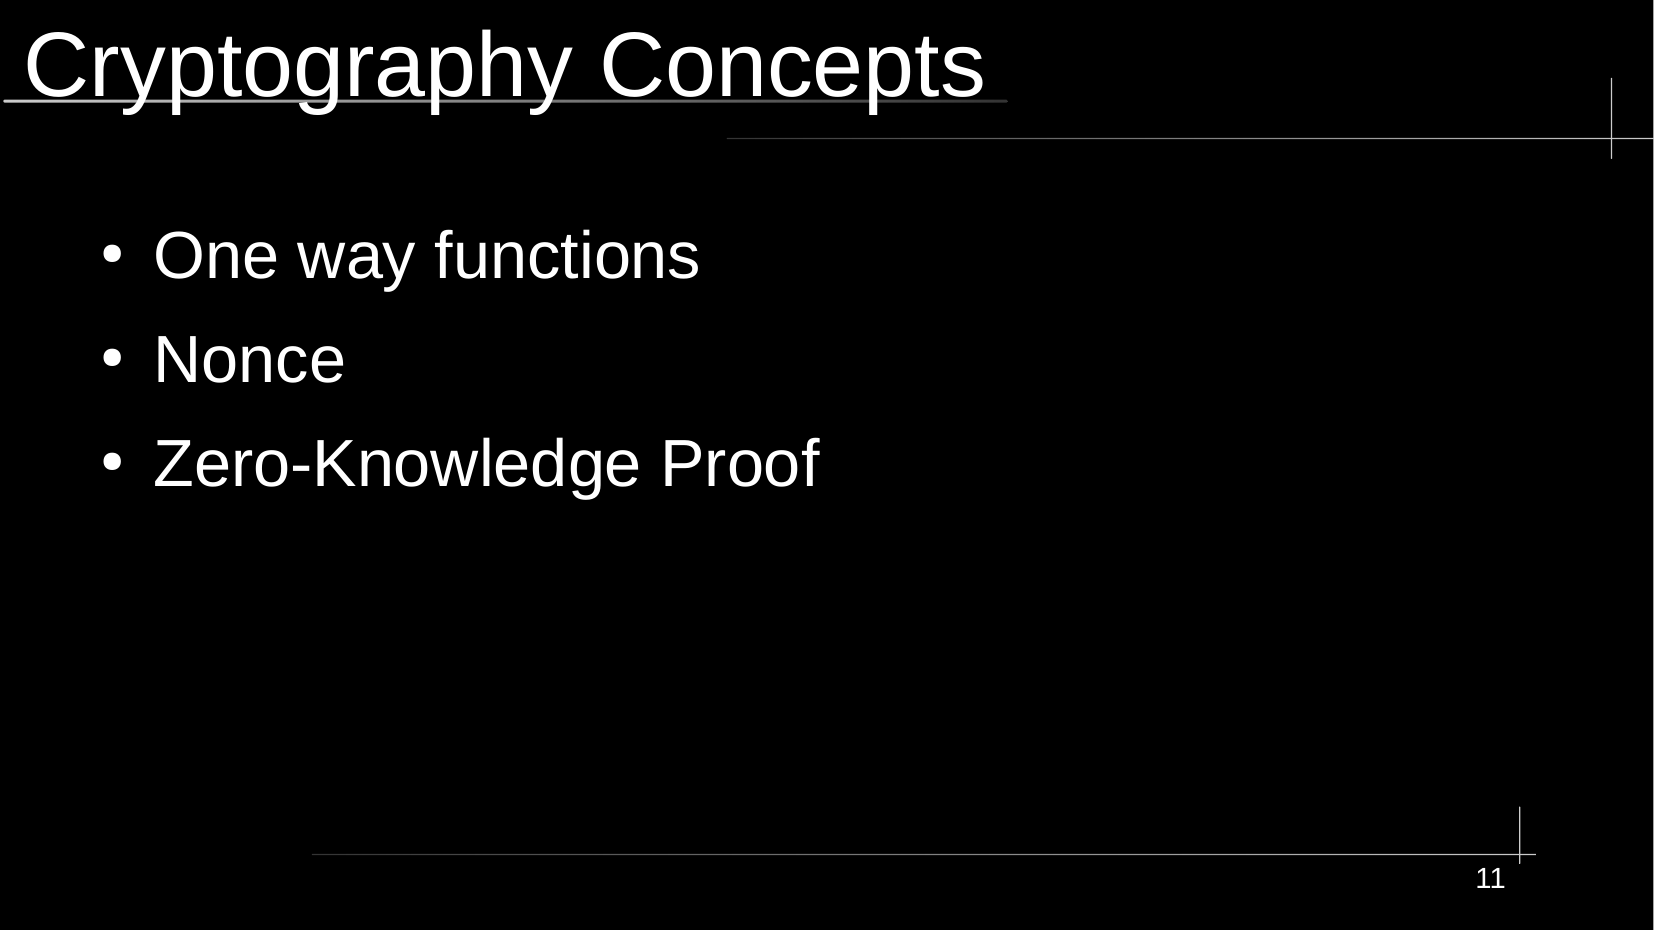

# Cryptography Concepts
One way functions
Nonce
Zero-Knowledge Proof
11